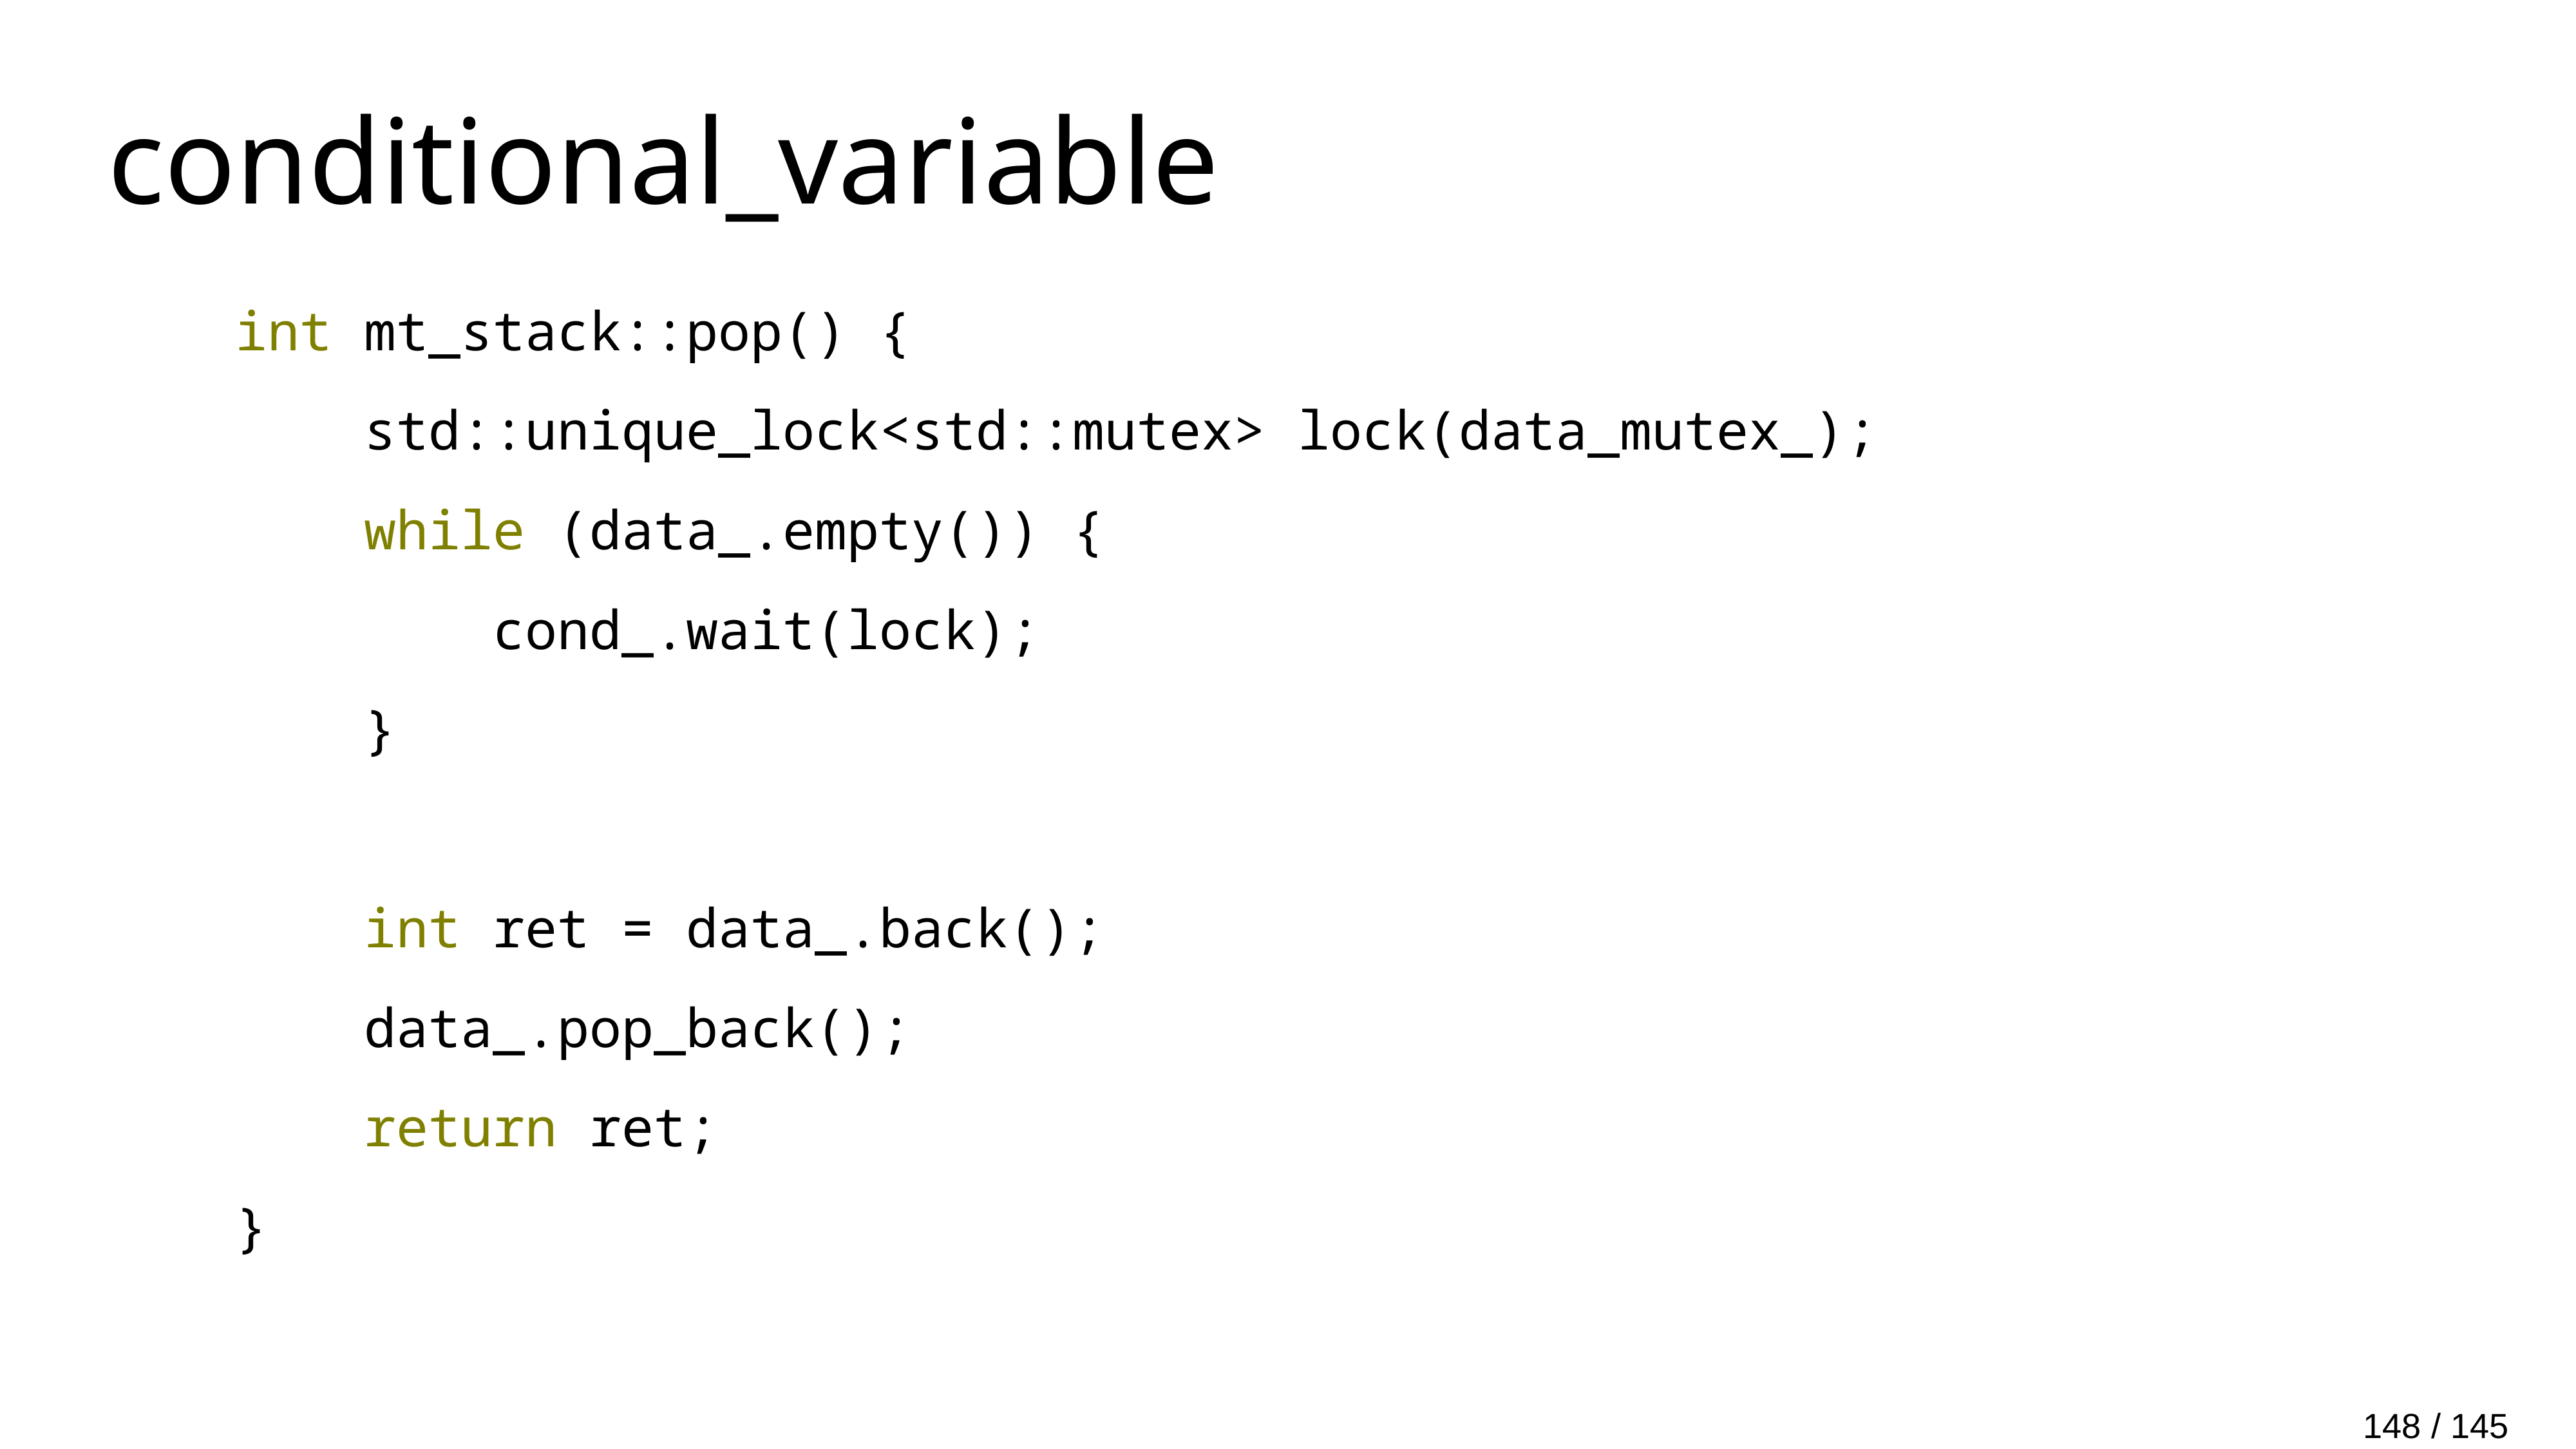

# conditional_variable
 int mt_stack::pop() {
 std::unique_lock<std::mutex> lock(data_mutex_);
 while (data_.empty()) {
 cond_.wait(lock);
 }
 int ret = data_.back();
 data_.pop_back();
 return ret;
 }